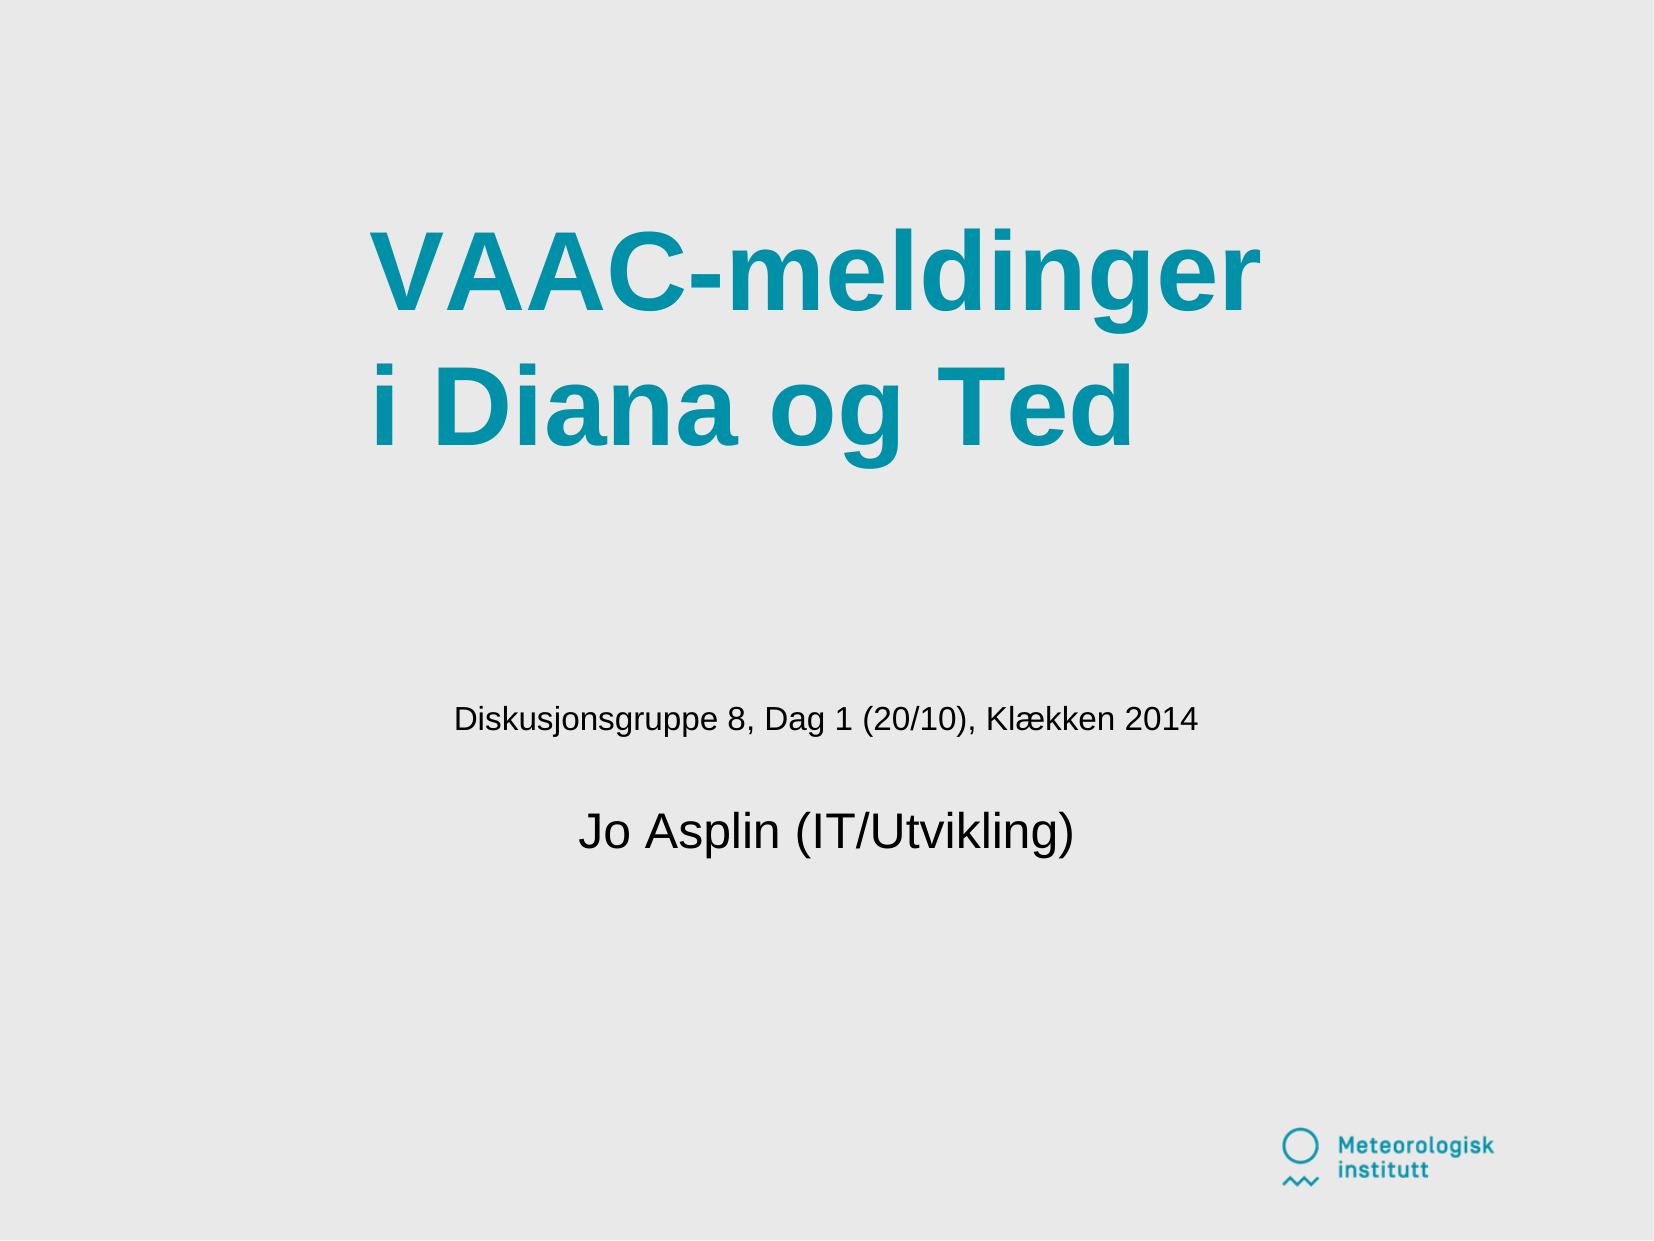

# VAAC-meldinger i Diana og Ted
Diskusjonsgruppe 8, Dag 1 (20/10), Klækken 2014
Jo Asplin (IT/Utvikling)